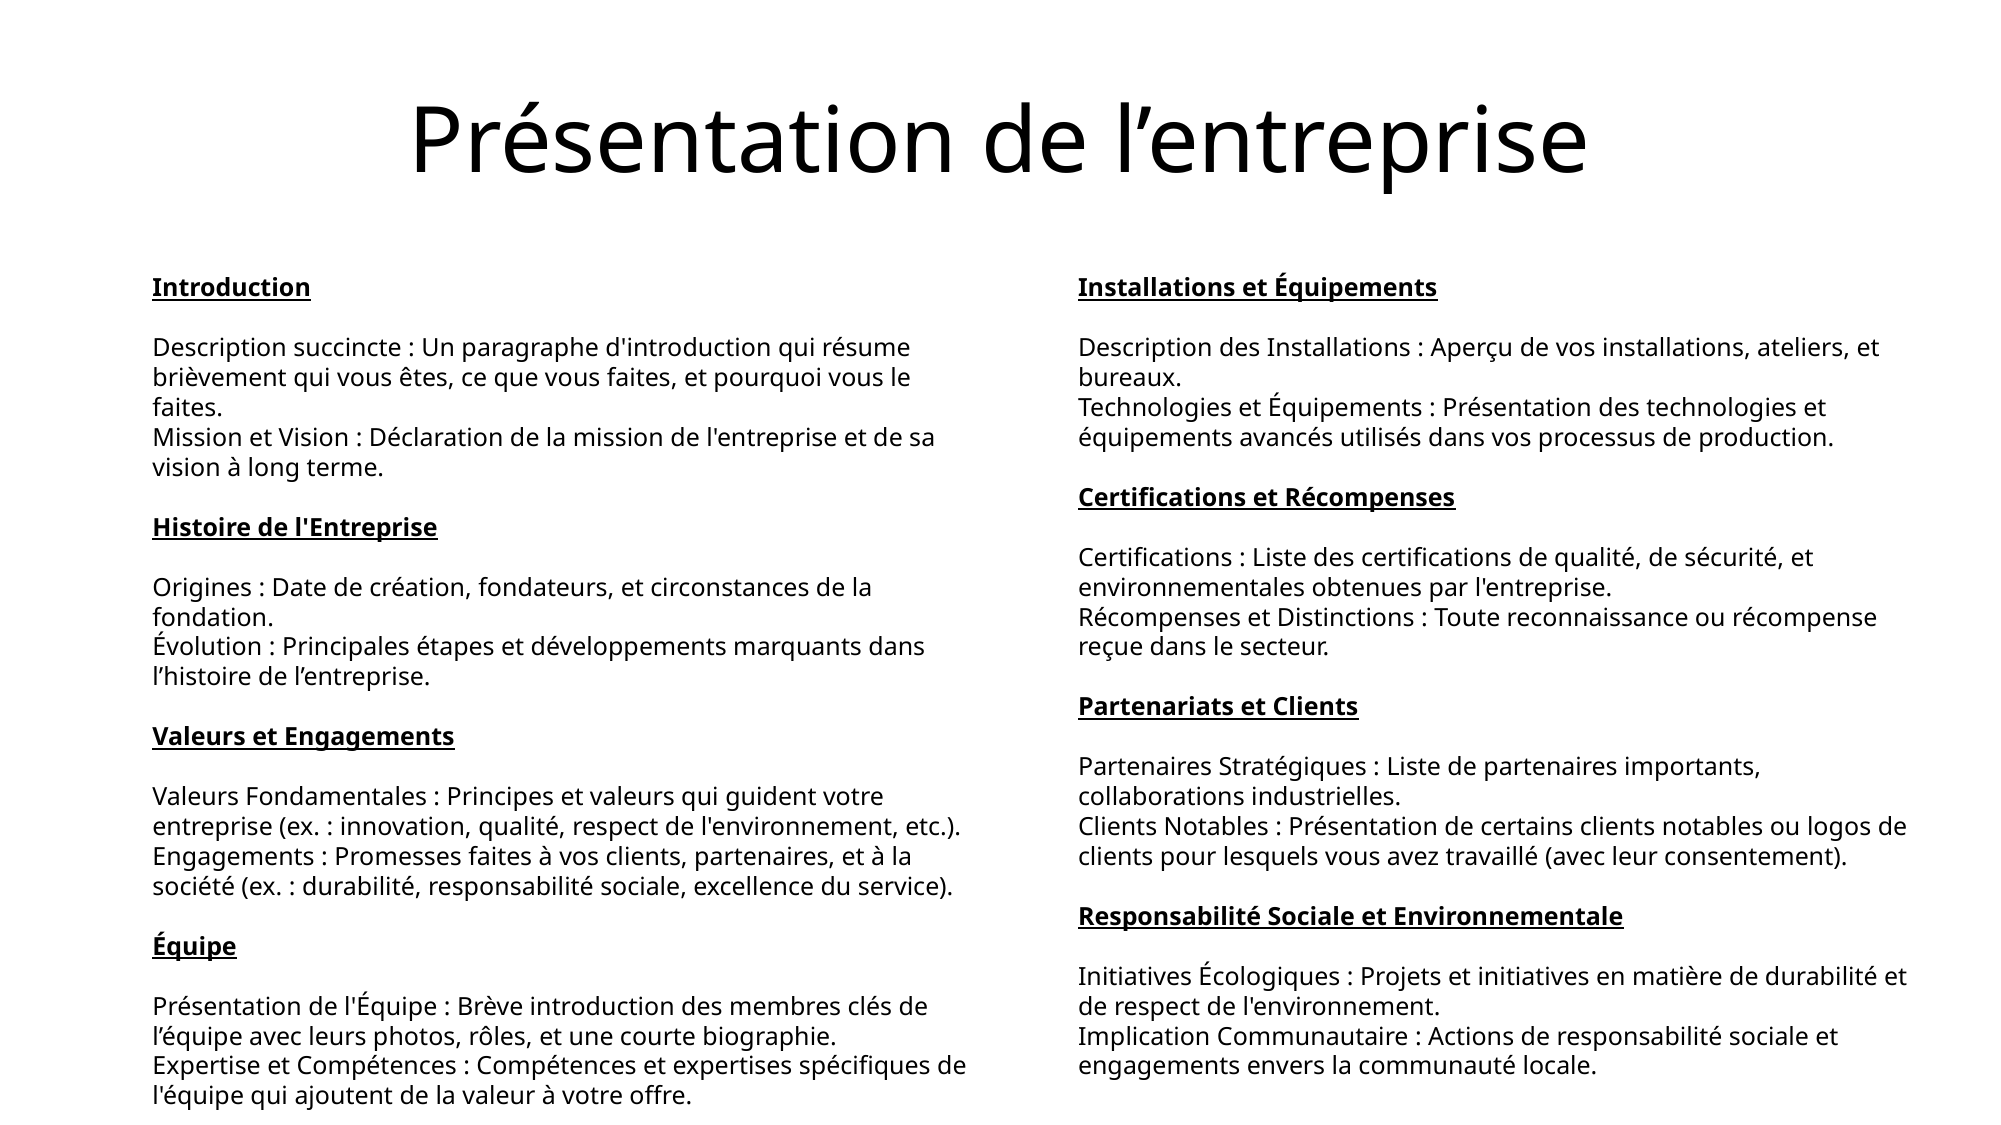

# Présentation de l’entreprise
Introduction
Description succincte : Un paragraphe d'introduction qui résume brièvement qui vous êtes, ce que vous faites, et pourquoi vous le faites.
Mission et Vision : Déclaration de la mission de l'entreprise et de sa vision à long terme.
Histoire de l'Entreprise
Origines : Date de création, fondateurs, et circonstances de la fondation.
Évolution : Principales étapes et développements marquants dans l’histoire de l’entreprise.
Valeurs et Engagements
Valeurs Fondamentales : Principes et valeurs qui guident votre entreprise (ex. : innovation, qualité, respect de l'environnement, etc.).
Engagements : Promesses faites à vos clients, partenaires, et à la société (ex. : durabilité, responsabilité sociale, excellence du service).
Équipe
Présentation de l'Équipe : Brève introduction des membres clés de l’équipe avec leurs photos, rôles, et une courte biographie.
Expertise et Compétences : Compétences et expertises spécifiques de l'équipe qui ajoutent de la valeur à votre offre.
Installations et Équipements
Description des Installations : Aperçu de vos installations, ateliers, et bureaux.
Technologies et Équipements : Présentation des technologies et équipements avancés utilisés dans vos processus de production.
Certifications et Récompenses
Certifications : Liste des certifications de qualité, de sécurité, et environnementales obtenues par l'entreprise.
Récompenses et Distinctions : Toute reconnaissance ou récompense reçue dans le secteur.
Partenariats et Clients
Partenaires Stratégiques : Liste de partenaires importants, collaborations industrielles.
Clients Notables : Présentation de certains clients notables ou logos de clients pour lesquels vous avez travaillé (avec leur consentement).
Responsabilité Sociale et Environnementale
Initiatives Écologiques : Projets et initiatives en matière de durabilité et de respect de l'environnement.
Implication Communautaire : Actions de responsabilité sociale et engagements envers la communauté locale.